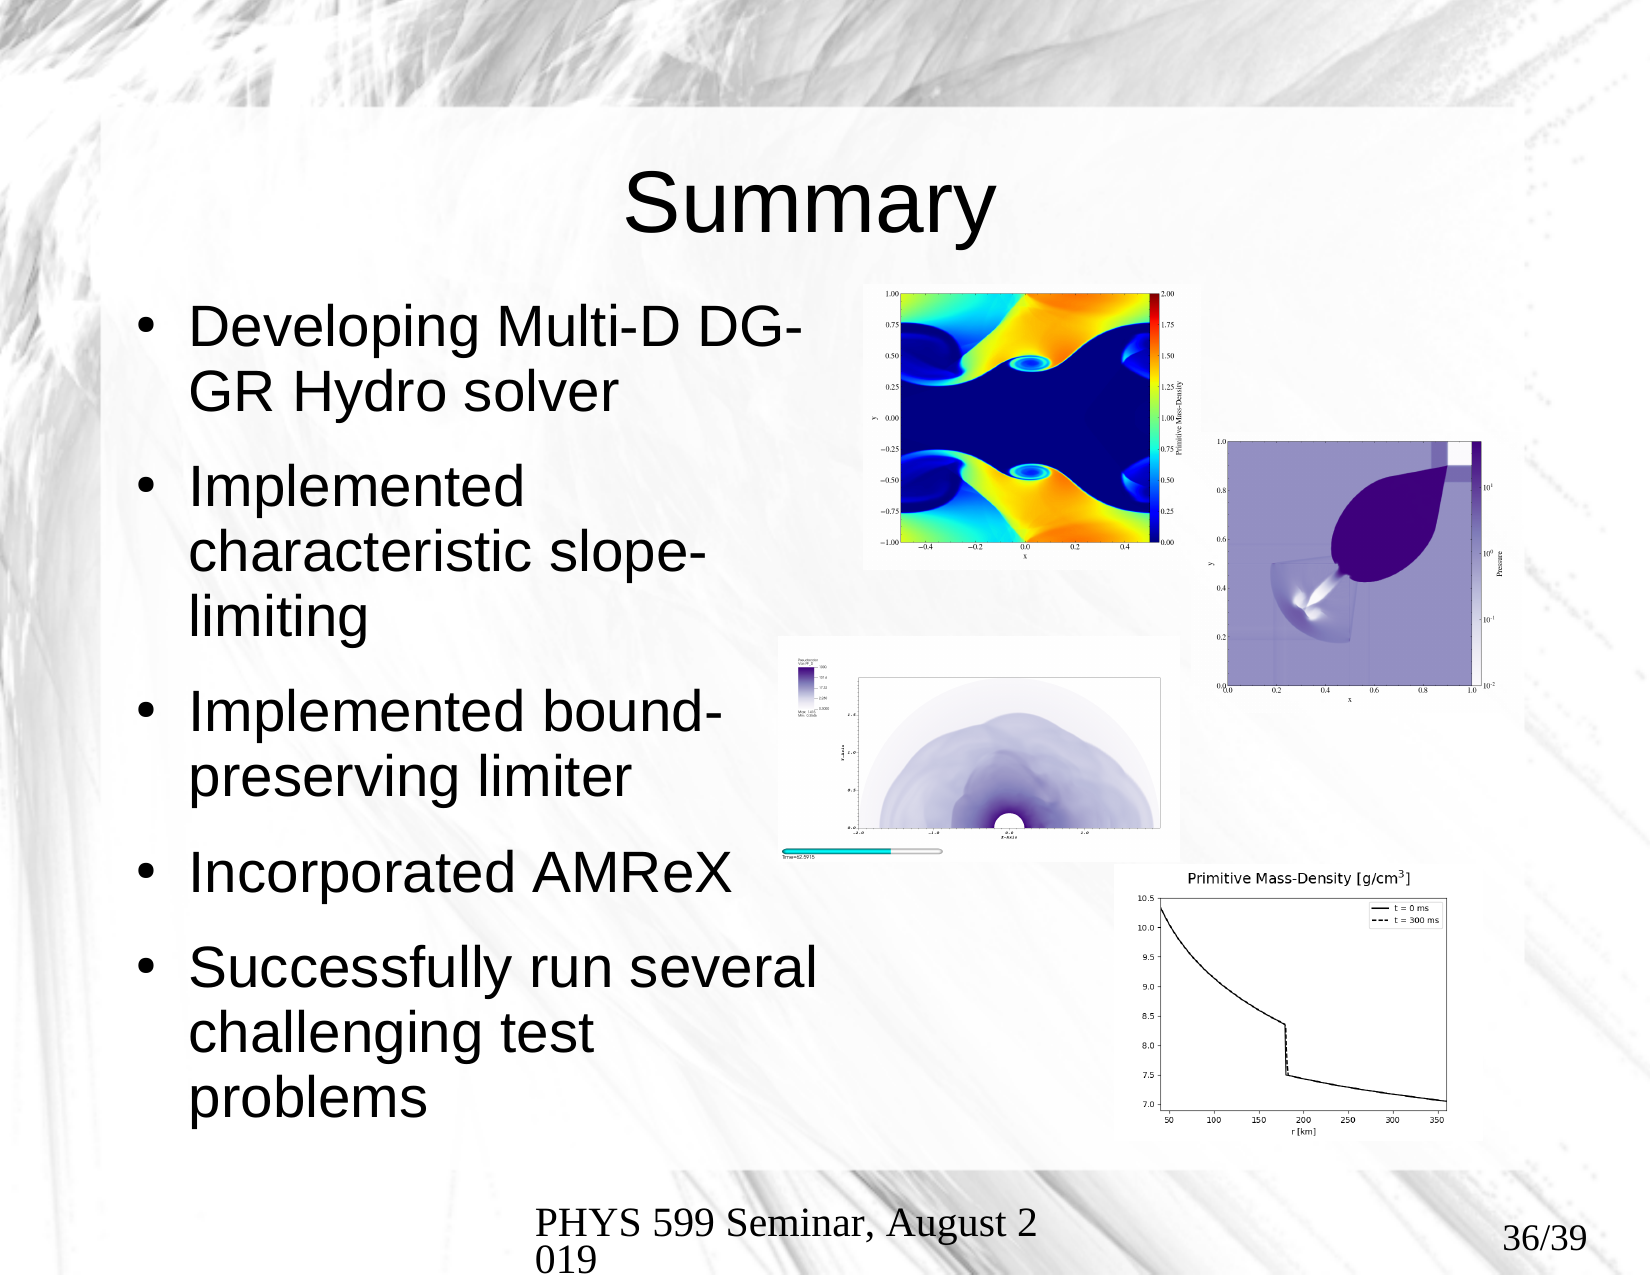

# Summary
Developing Multi-D DG-GR Hydro solver
Implemented characteristic slope-limiting
Implemented bound-preserving limiter
Incorporated AMReX
Successfully run several challenging test problems
PHYS 599 Seminar, August 2019
36